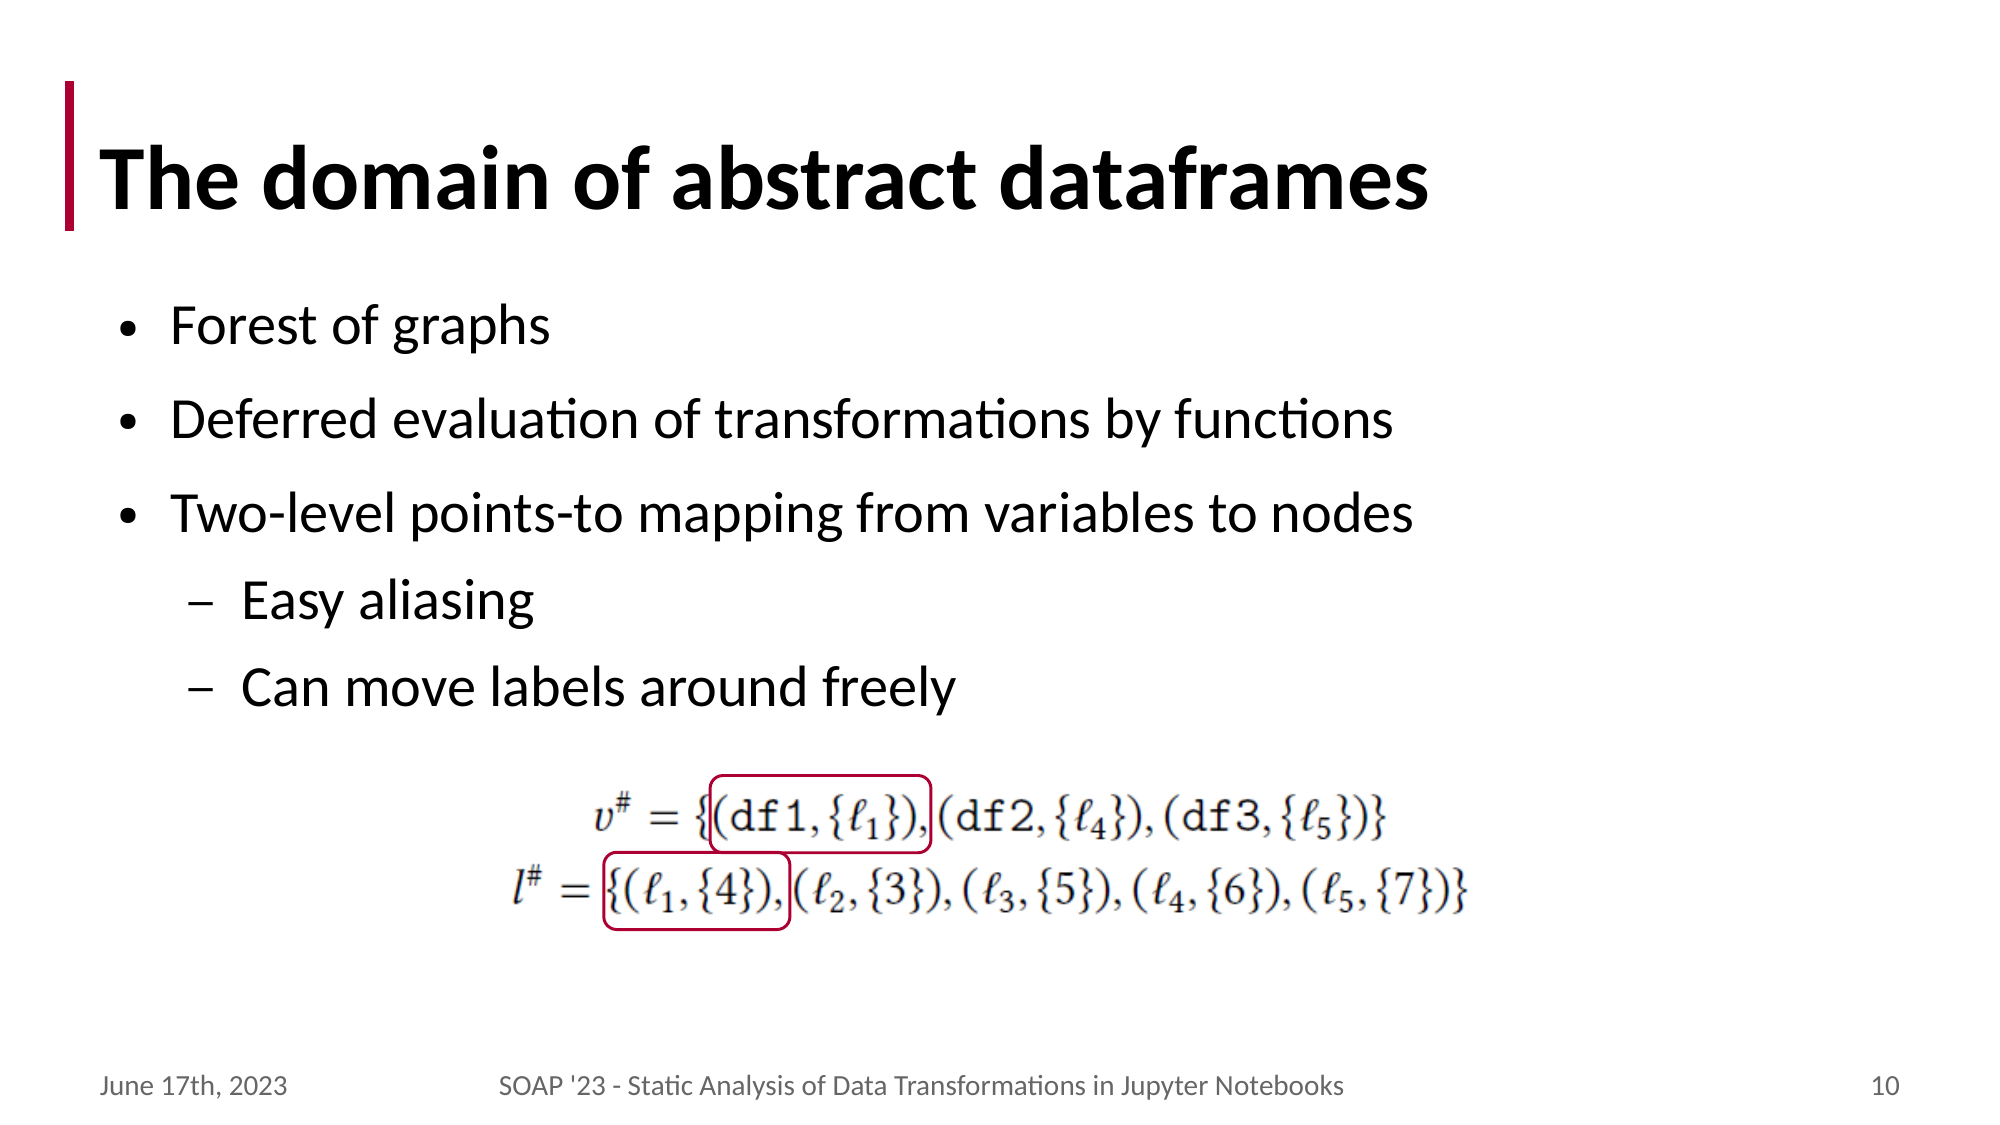

# The domain of abstract dataframes
Forest of graphs
Deferred evaluation of transformations by functions
Two-level points-to mapping from variables to nodes
Easy aliasing
Can move labels around freely
June 17th, 2023
SOAP '23 - Static Analysis of Data Transformations in Jupyter Notebooks
10